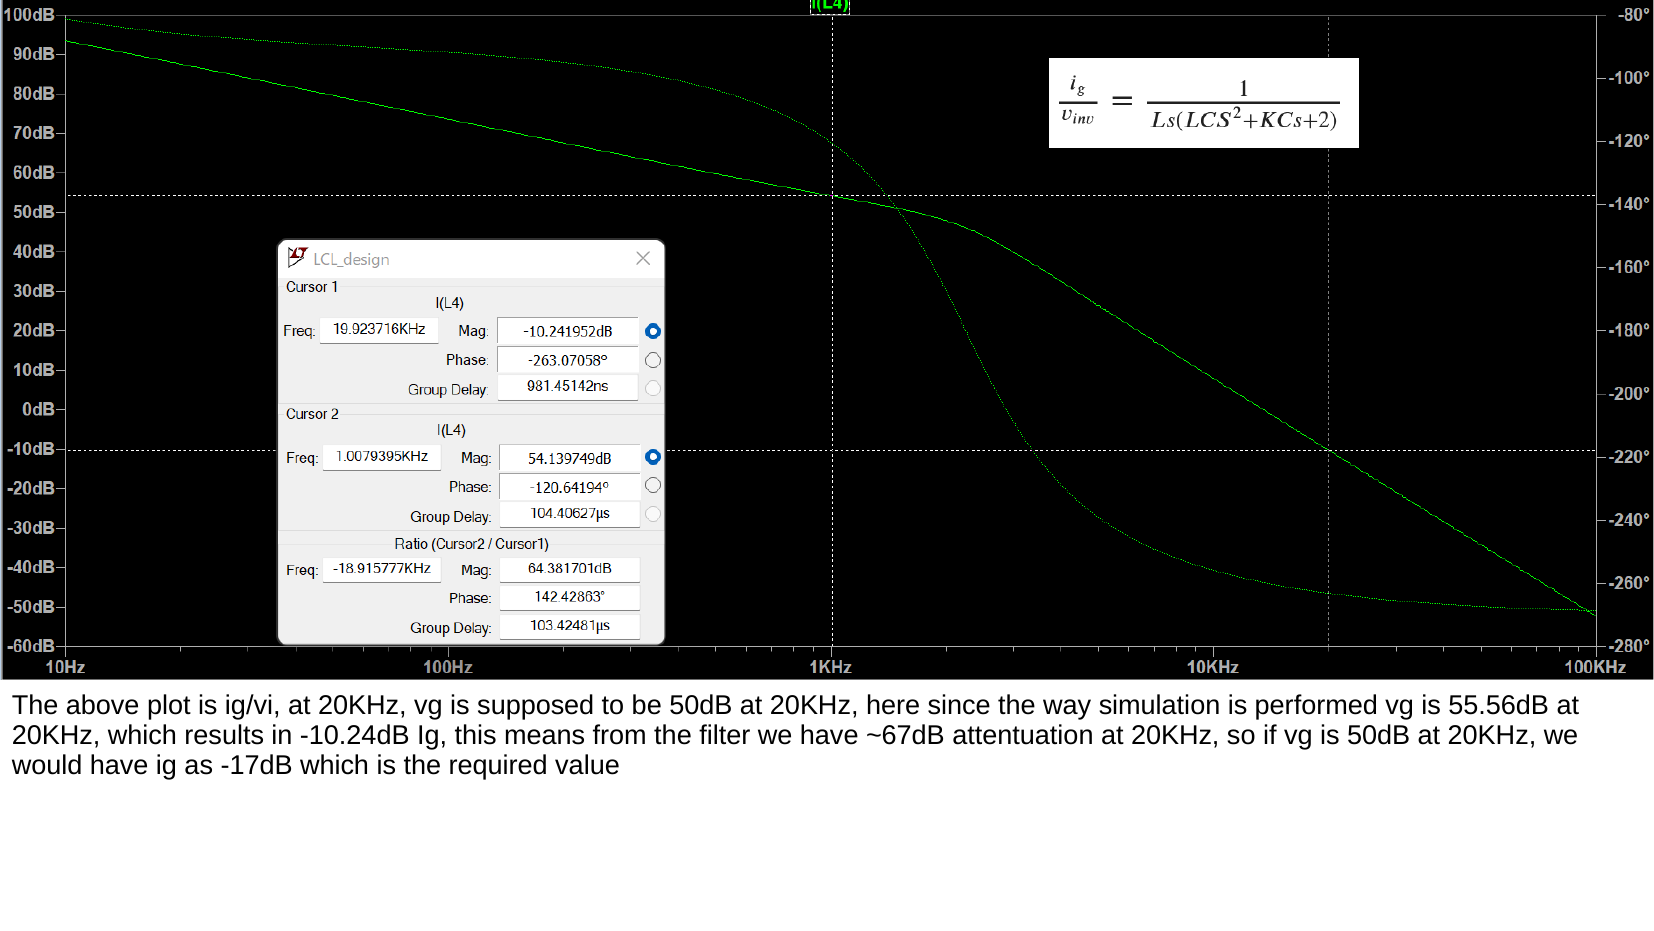

#
The above plot is ig/vi, at 20KHz, vg is supposed to be 50dB at 20KHz, here since the way simulation is performed vg is 55.56dB at 20KHz, which results in -10.24dB Ig, this means from the filter we have ~67dB attentuation at 20KHz, so if vg is 50dB at 20KHz, we would have ig as -17dB which is the required value